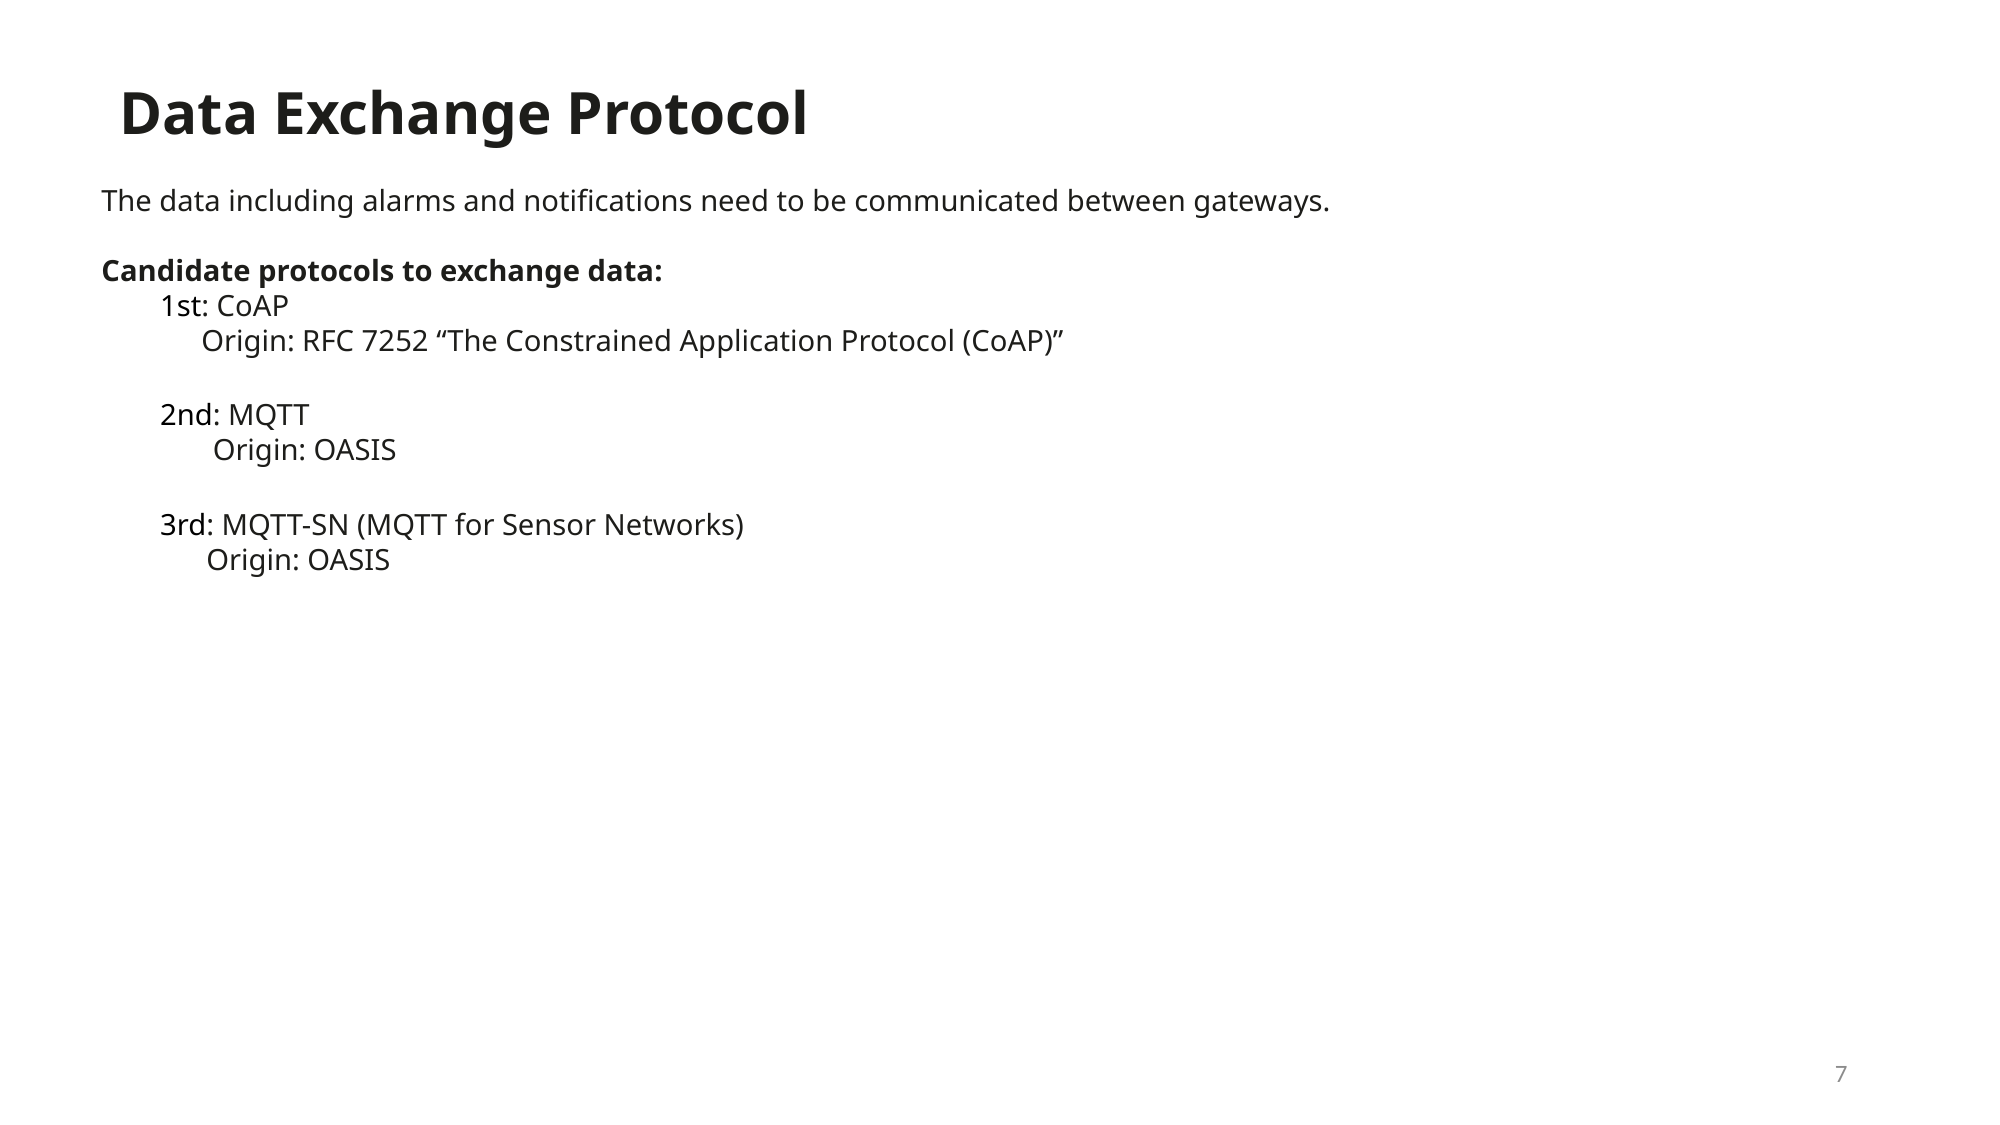

# Data Exchange Protocol
The data including alarms and notifications need to be communicated between gateways.
Candidate protocols to exchange data:
: CoAP
Origin: RFC 7252 “The Constrained Application Protocol (CoAP)”
: MQTT
Origin: OASIS
: MQTT-SN (MQTT for Sensor Networks)
Origin: OASIS
7